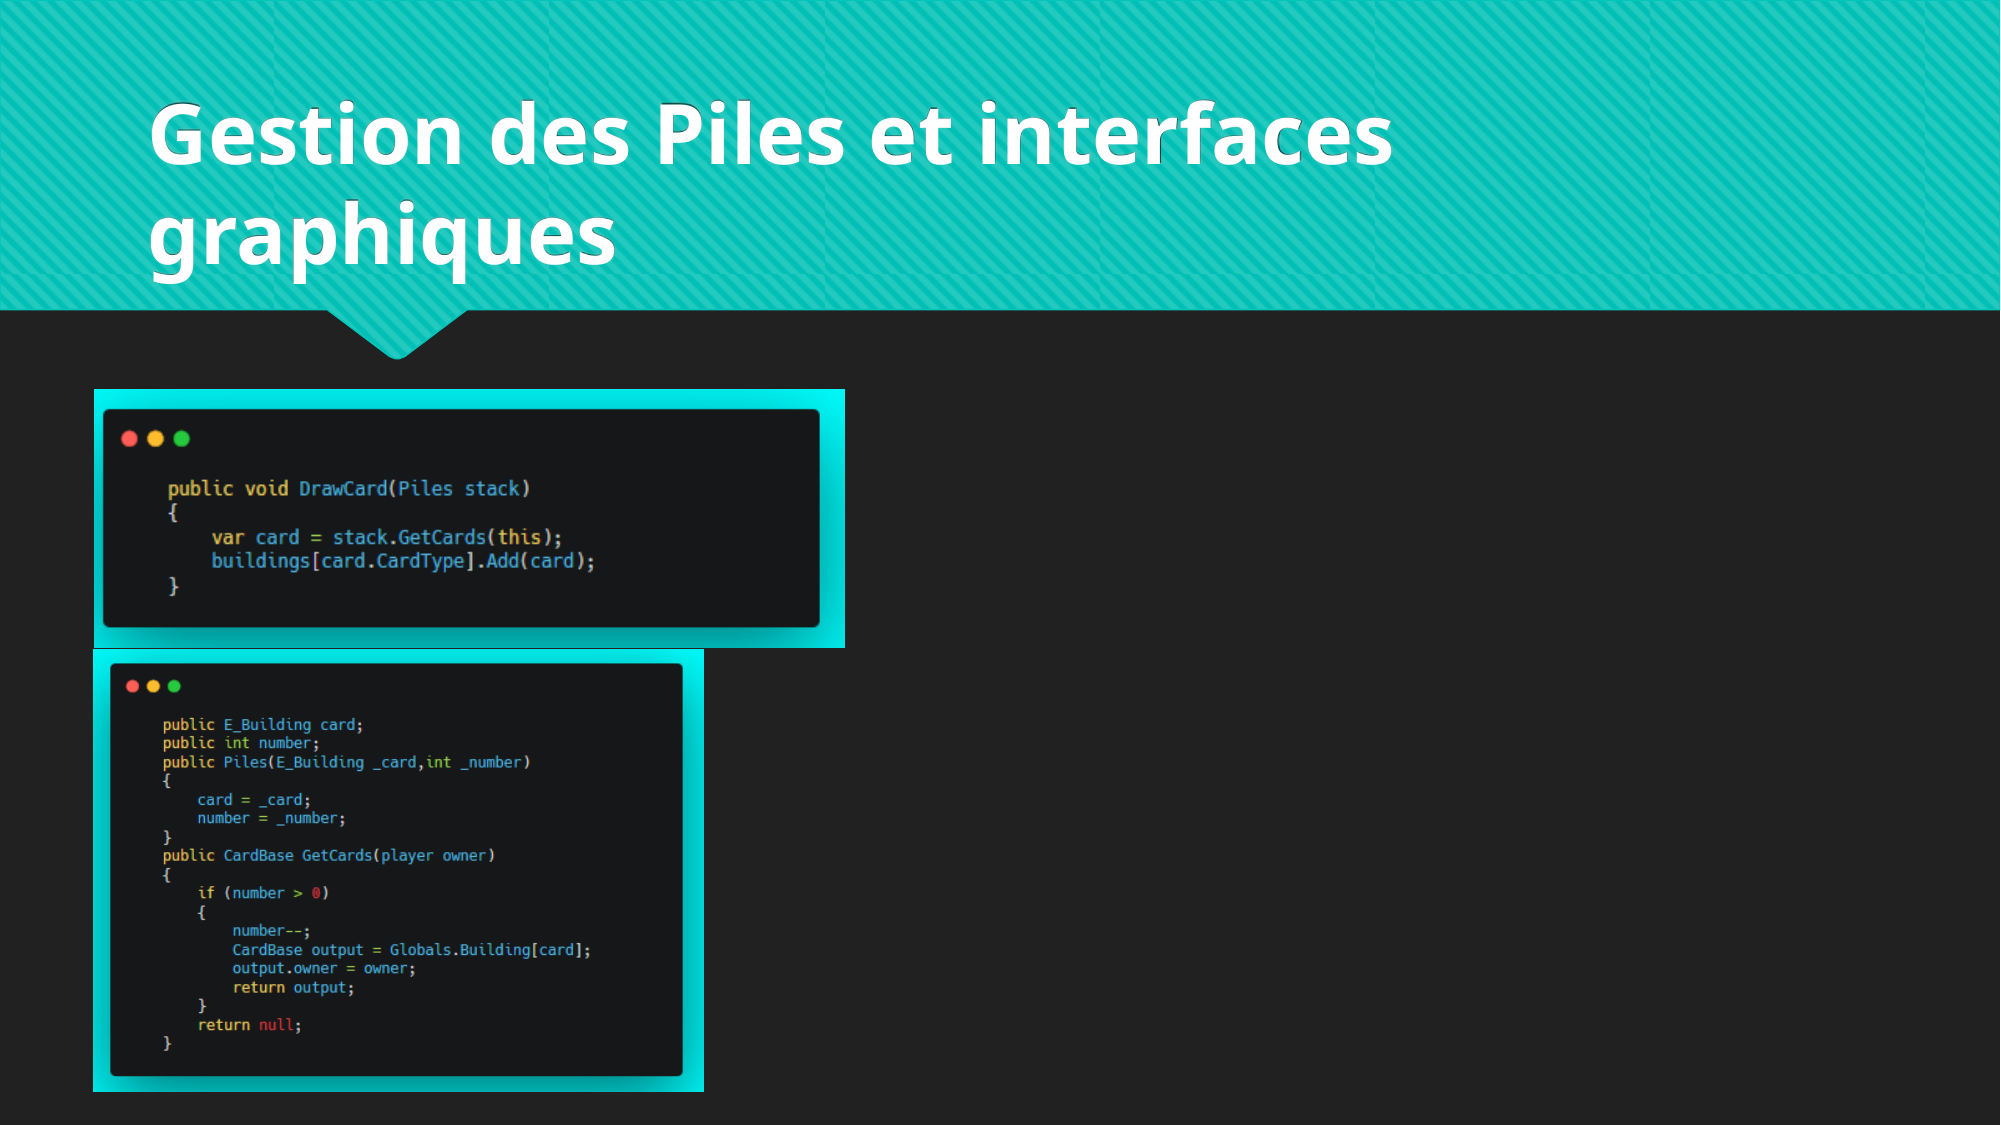

# Gestion des Piles et interfaces graphiques